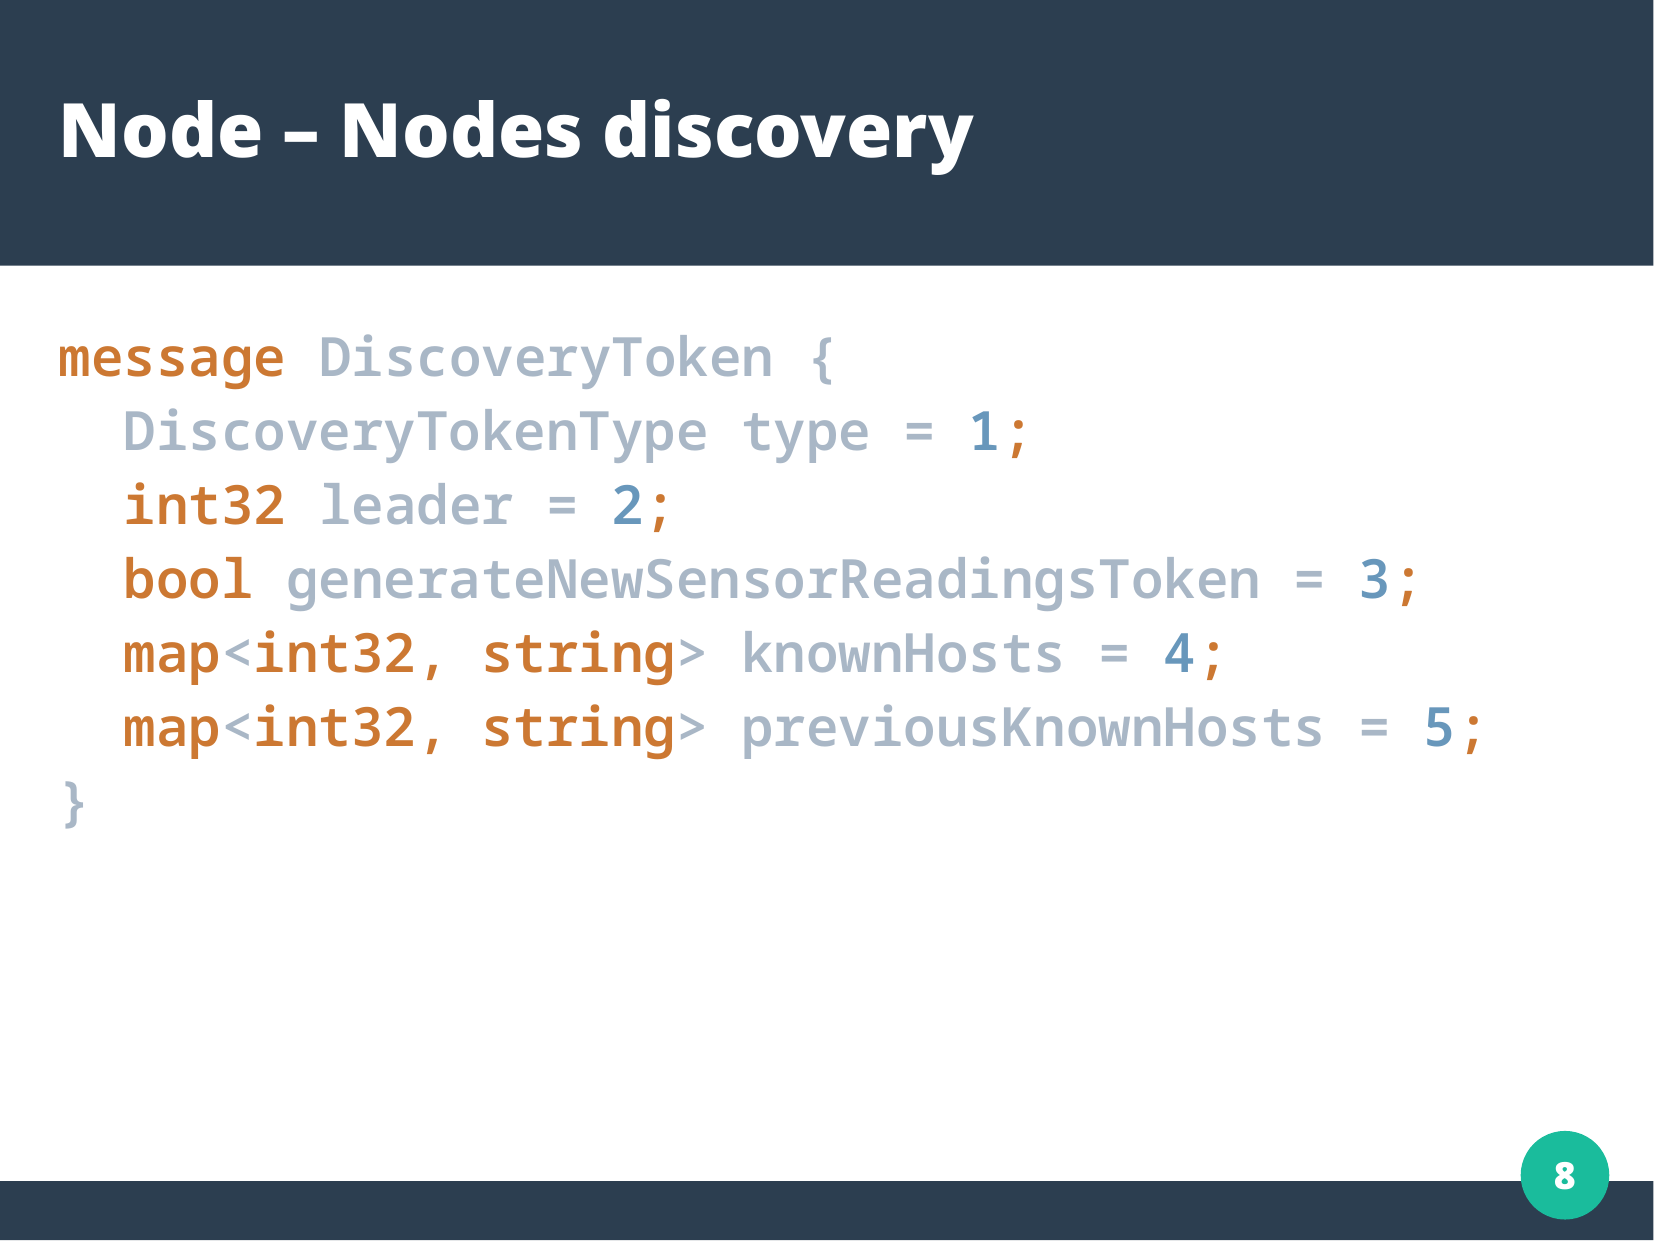

# Node – Nodes discovery
message DiscoveryToken {
 DiscoveryTokenType type = 1;
 int32 leader = 2;
 bool generateNewSensorReadingsToken = 3;
 map<int32, string> knownHosts = 4;
 map<int32, string> previousKnownHosts = 5;
}
8